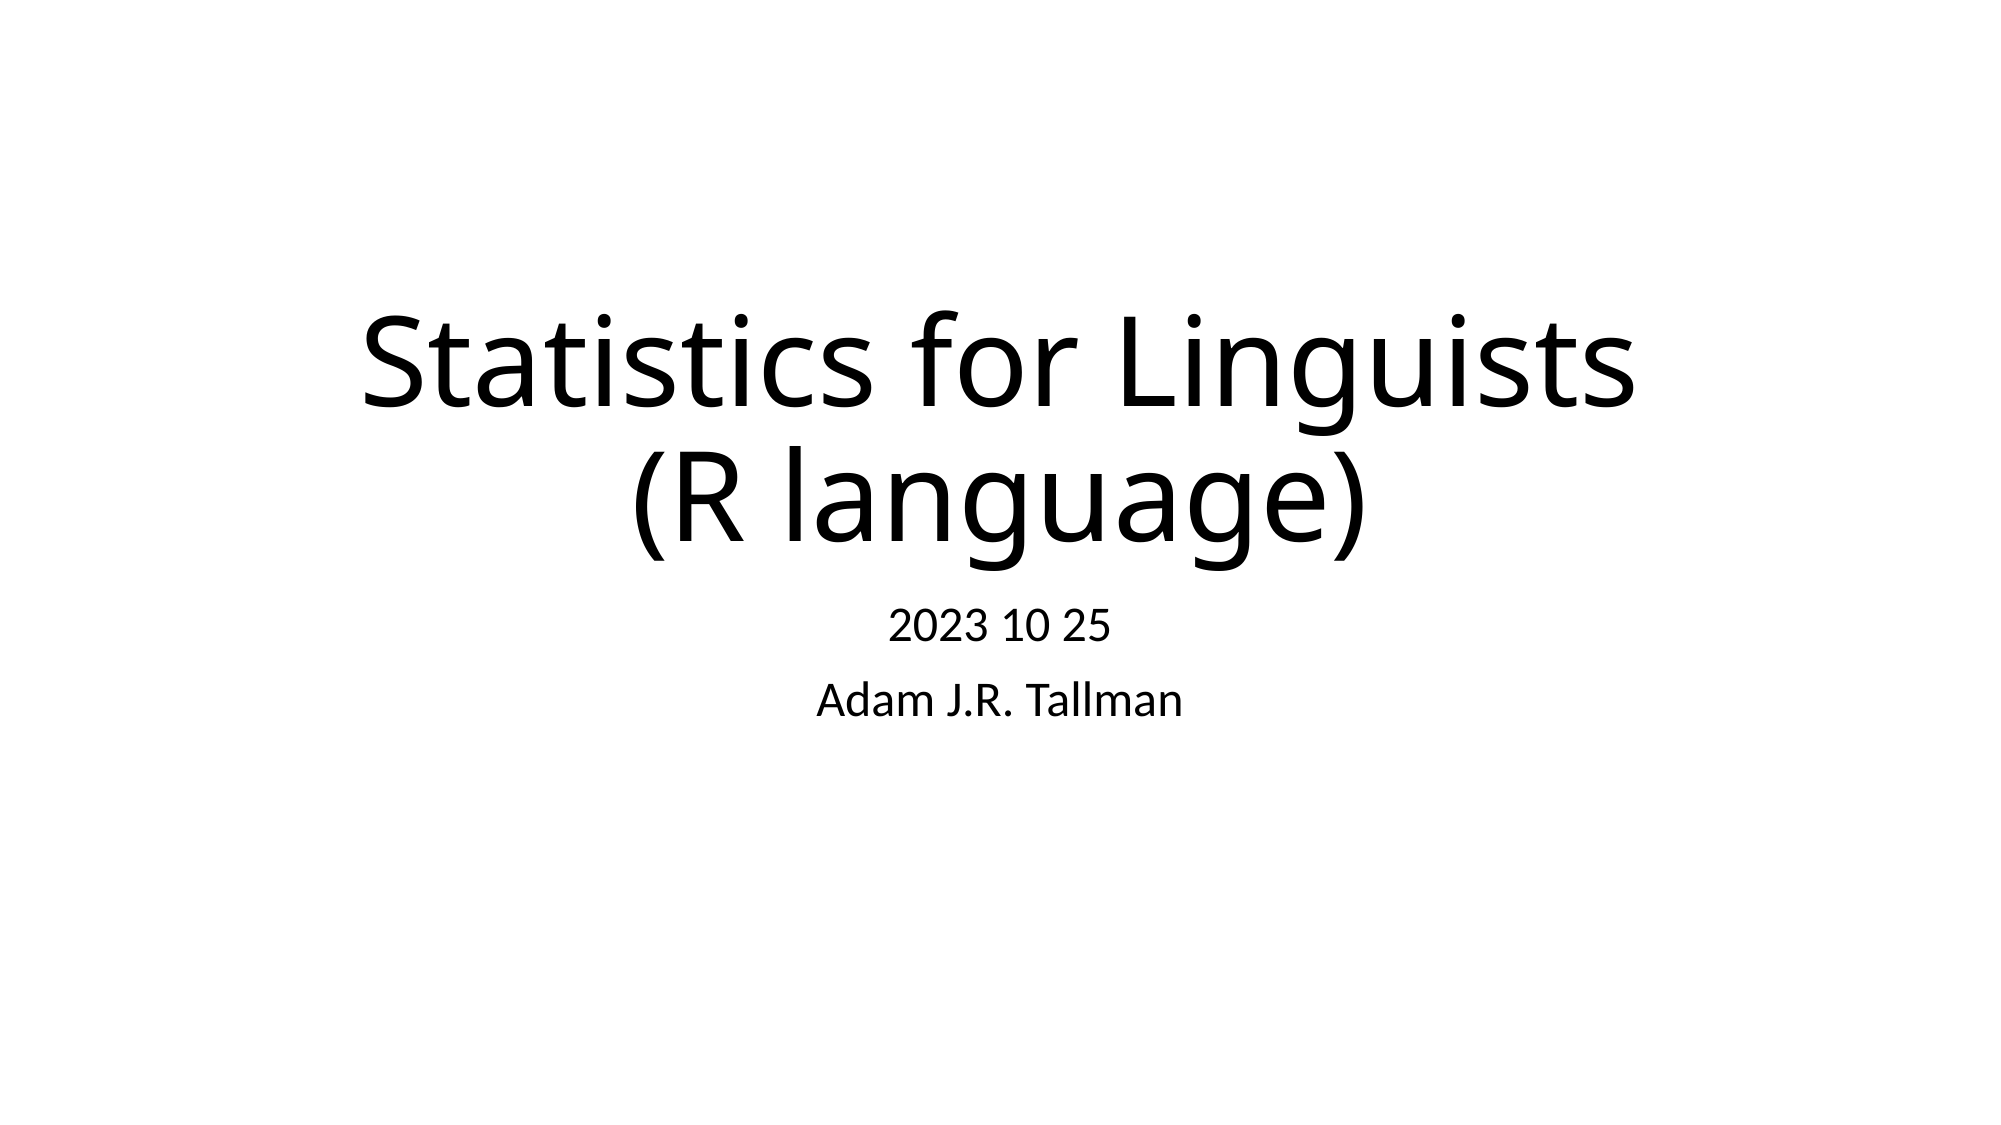

# Statistics for Linguists (R language)
2023 10 25
Adam J.R. Tallman